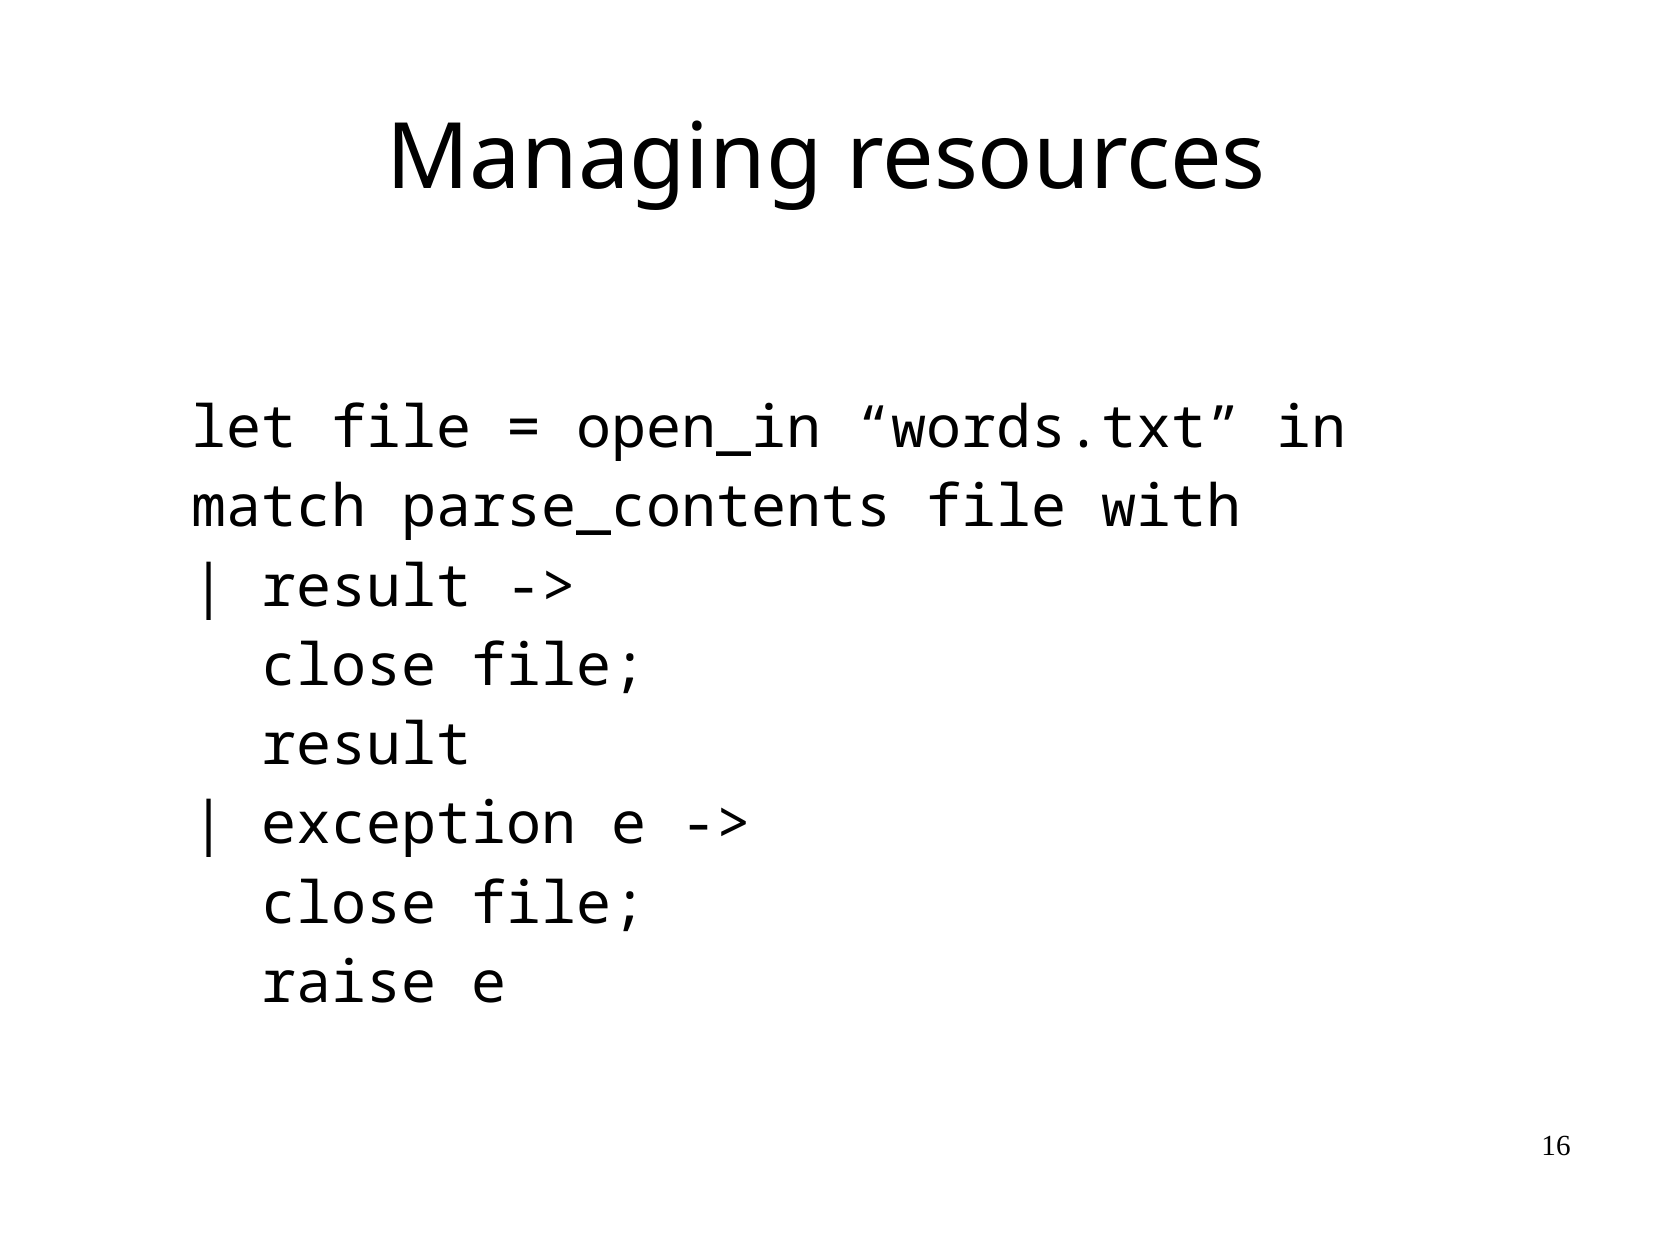

# Managing resources
let file = open_in “words.txt” in
match parse_contents file with
| result ->
 close file;
 result
| exception e ->
 close file;
 raise e
16